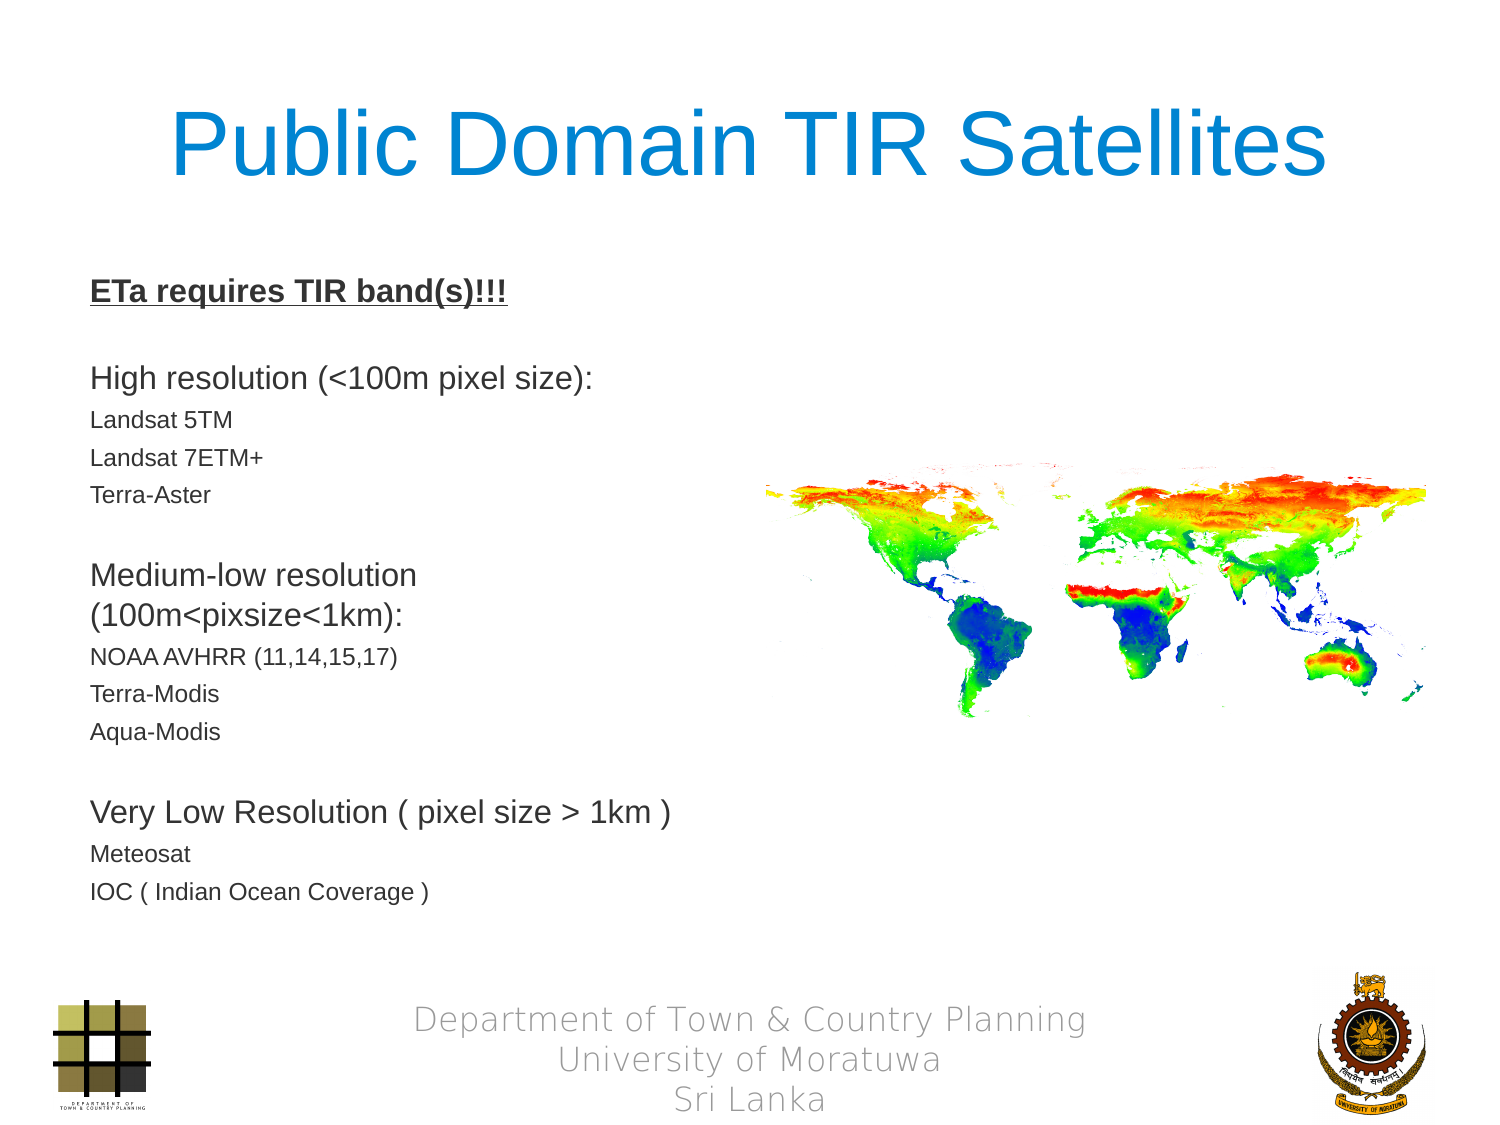

Public Domain TIR Satellites
# ETa requires TIR band(s)!!!
High resolution (<100m pixel size):
Landsat 5TM
Landsat 7ETM+
Terra-Aster
Medium-low resolution (100m<pixsize<1km):
NOAA AVHRR (11,14,15,17)
Terra-Modis
Aqua-Modis
Very Low Resolution ( pixel size > 1km )
Meteosat
IOC ( Indian Ocean Coverage )